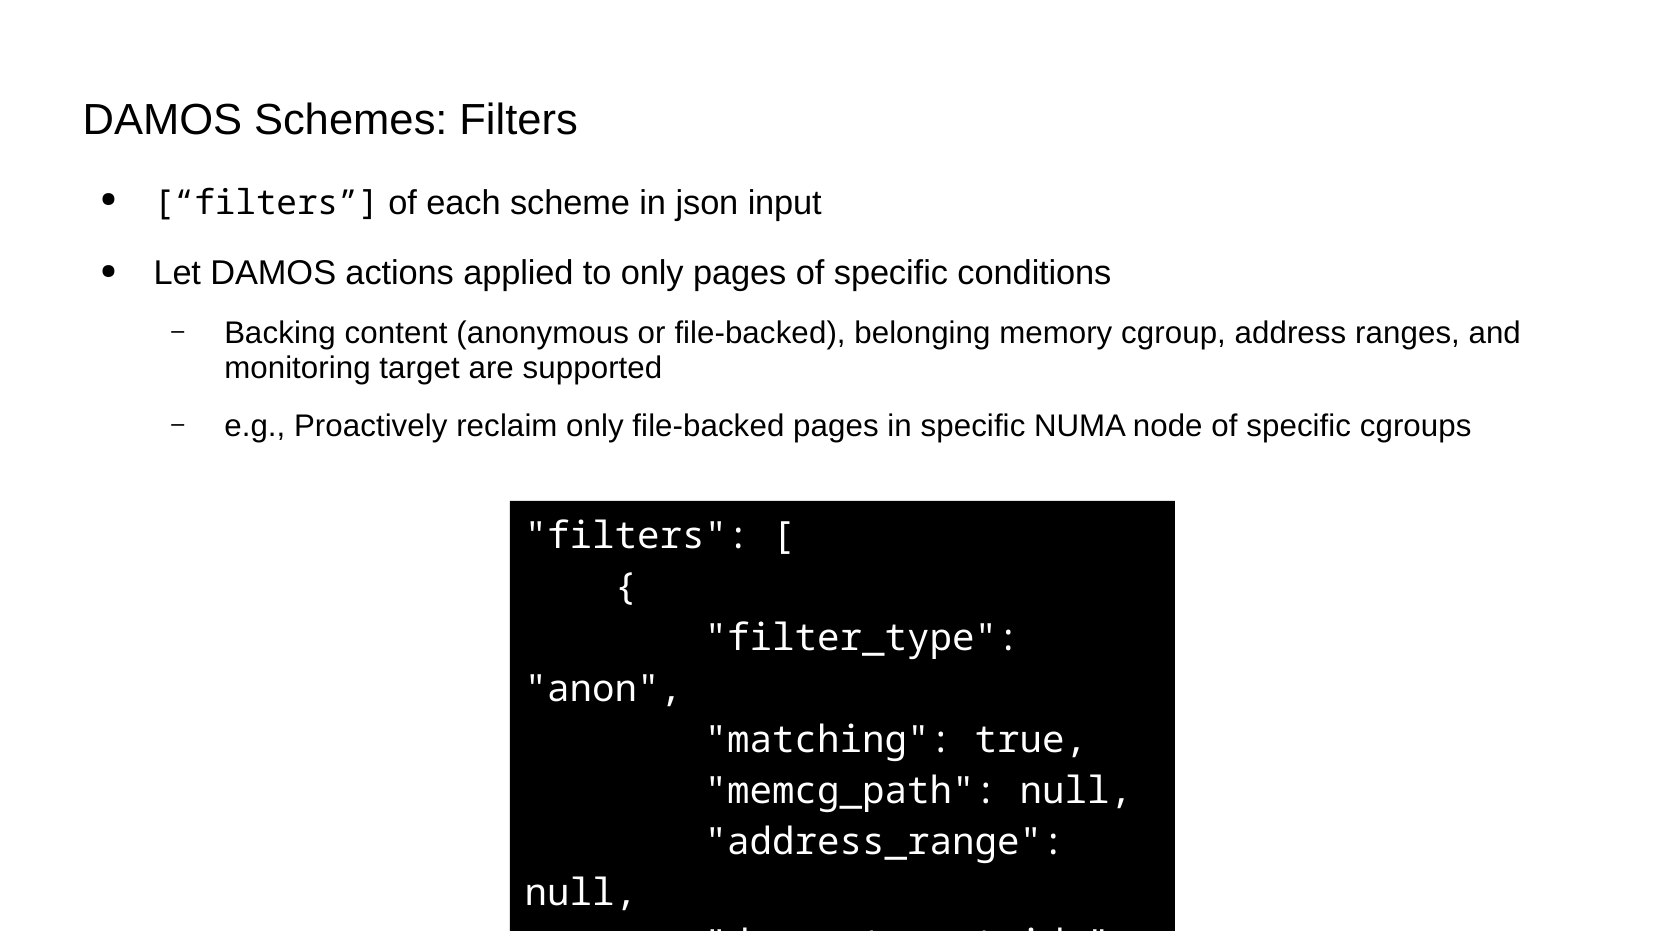

# DAMOS Schemes: Filters
[“filters”] of each scheme in json input
Let DAMOS actions applied to only pages of specific conditions
Backing content (anonymous or file-backed), belonging memory cgroup, address ranges, and monitoring target are supported
e.g., Proactively reclaim only file-backed pages in specific NUMA node of specific cgroups
"filters": [
 {
 "filter_type": "anon",
 "matching": true,
 "memcg_path": null,
 "address_range": null,
 "damon_target_idx": null
 }
]